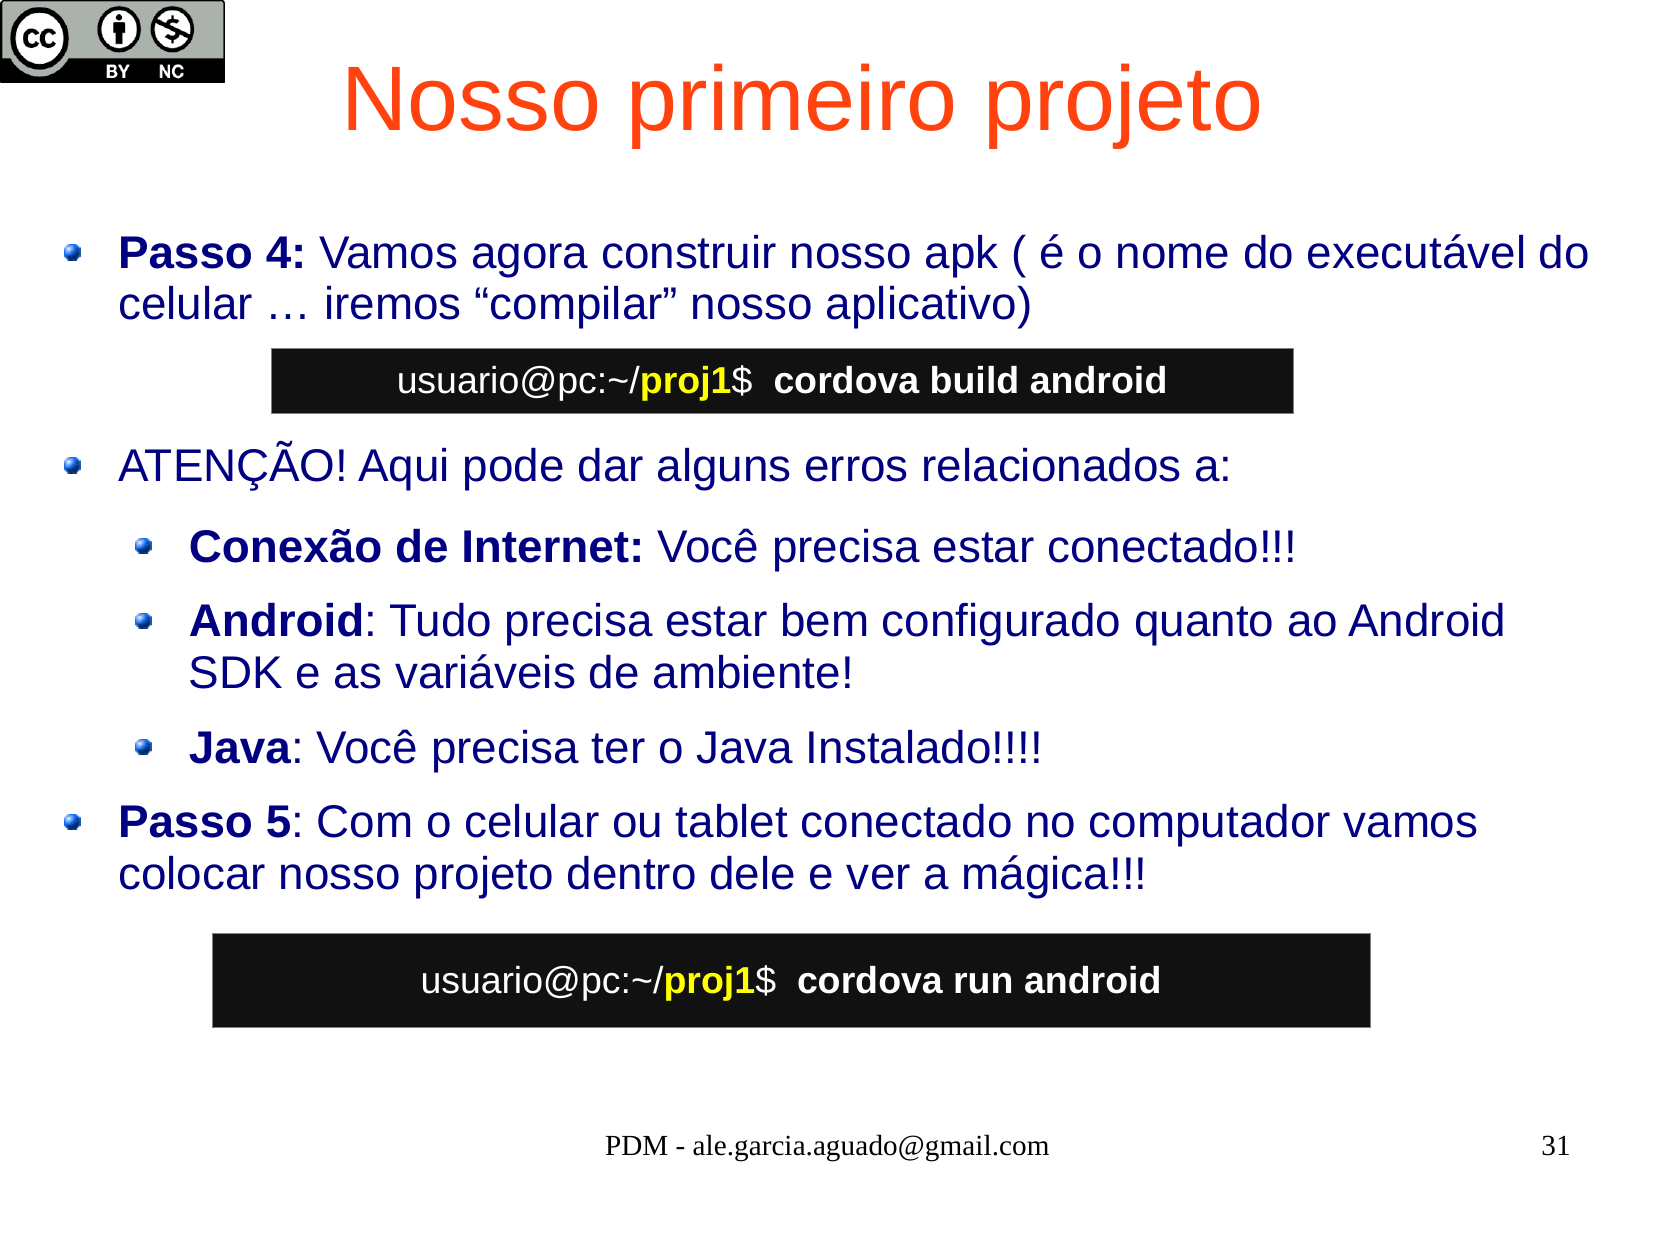

# Nosso primeiro projeto
Passo 4: Vamos agora construir nosso apk ( é o nome do executável do celular … iremos “compilar” nosso aplicativo)
ATENÇÃO! Aqui pode dar alguns erros relacionados a:
Conexão de Internet: Você precisa estar conectado!!!
Android: Tudo precisa estar bem configurado quanto ao Android SDK e as variáveis de ambiente!
Java: Você precisa ter o Java Instalado!!!!
Passo 5: Com o celular ou tablet conectado no computador vamos colocar nosso projeto dentro dele e ver a mágica!!!
usuario@pc:~/proj1$ cordova build android
usuario@pc:~/proj1$ cordova run android
PDM - ale.garcia.aguado@gmail.com
31